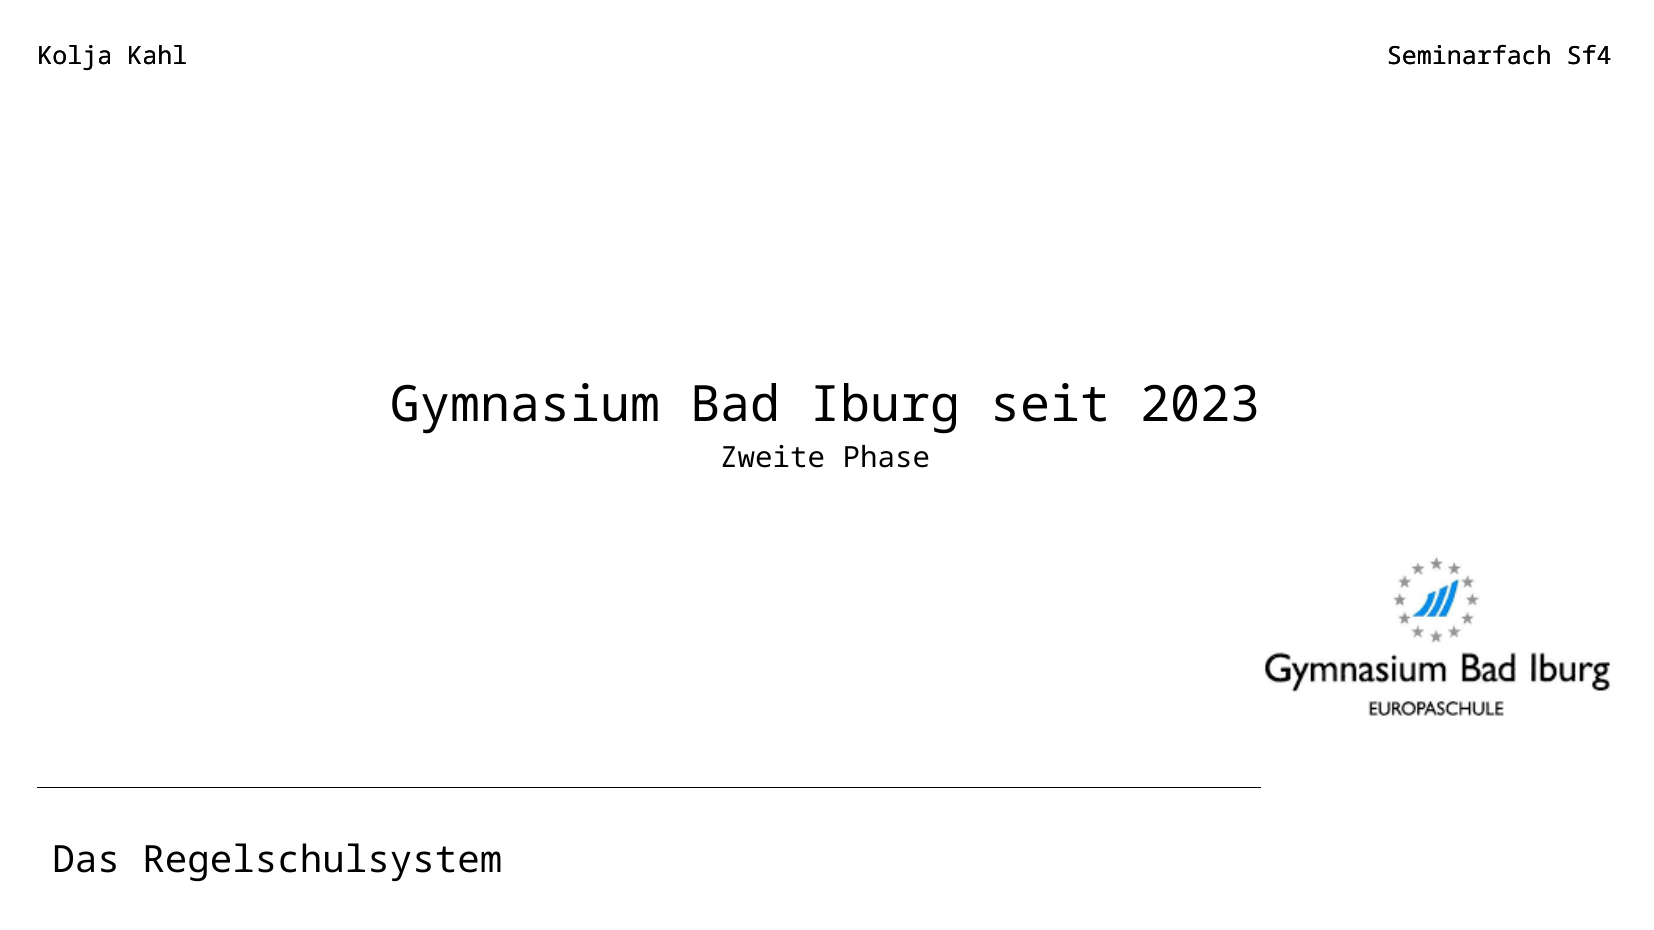

Kolja Kahl
Seminarfach Sf4
Kolja Kahl
Seminarfach Sf4
Gymnasium Bad Iburg seit 2023
Zweite Phase
Das Regelschulsystem